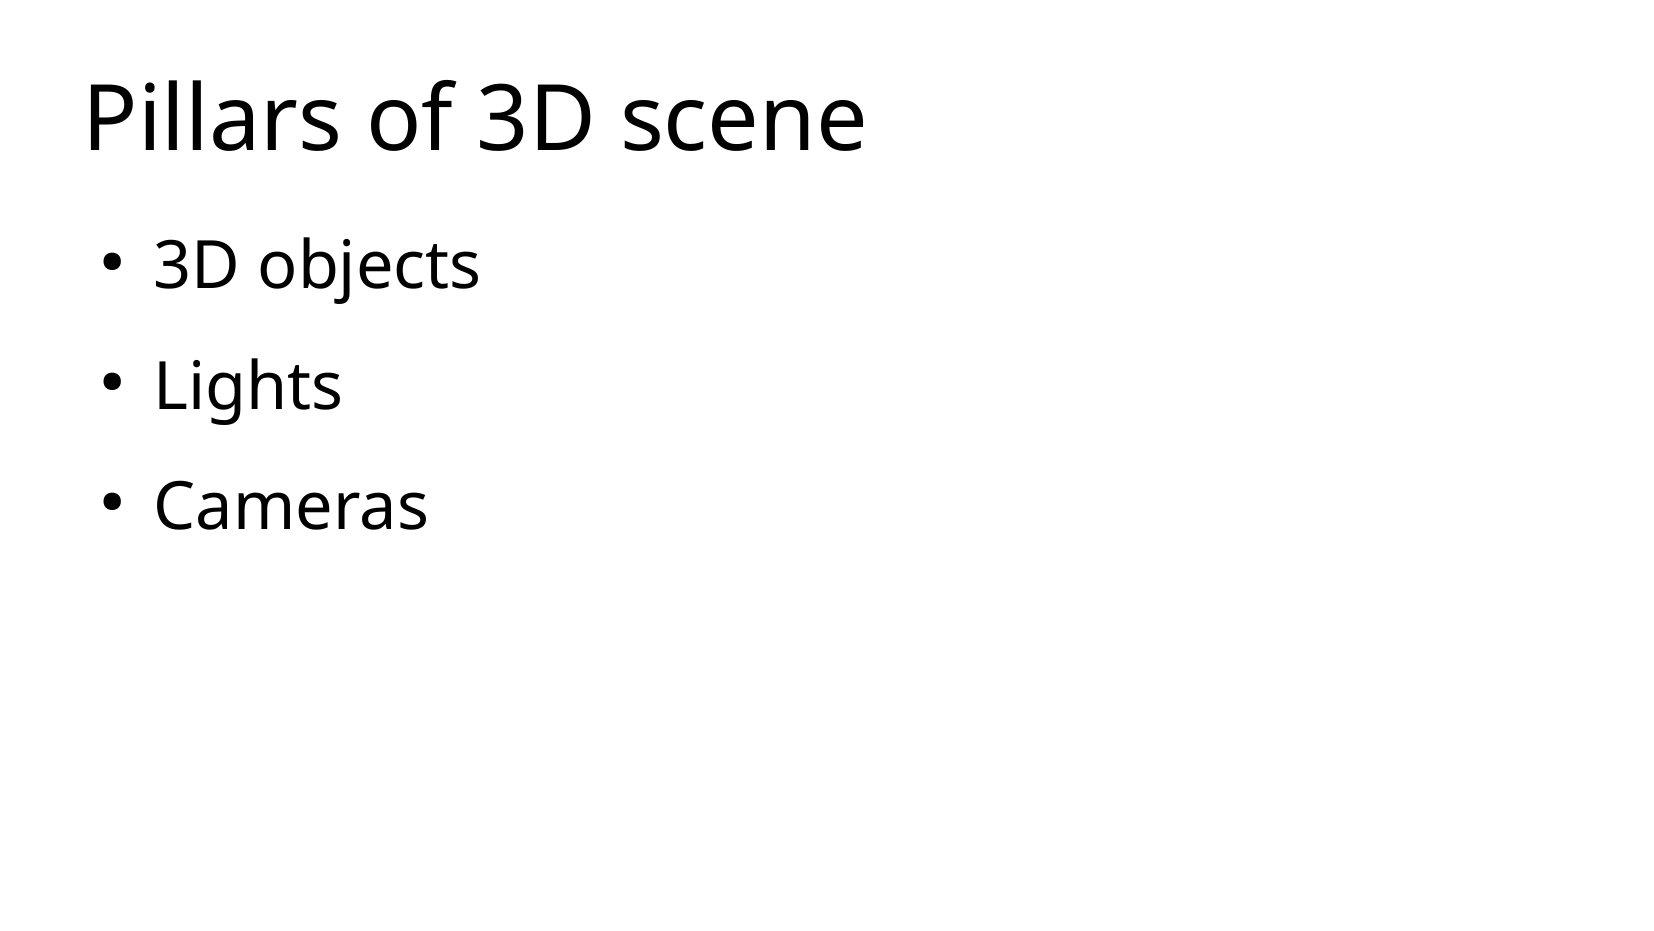

# Pillars of 3D scene
3D objects
Lights
Cameras